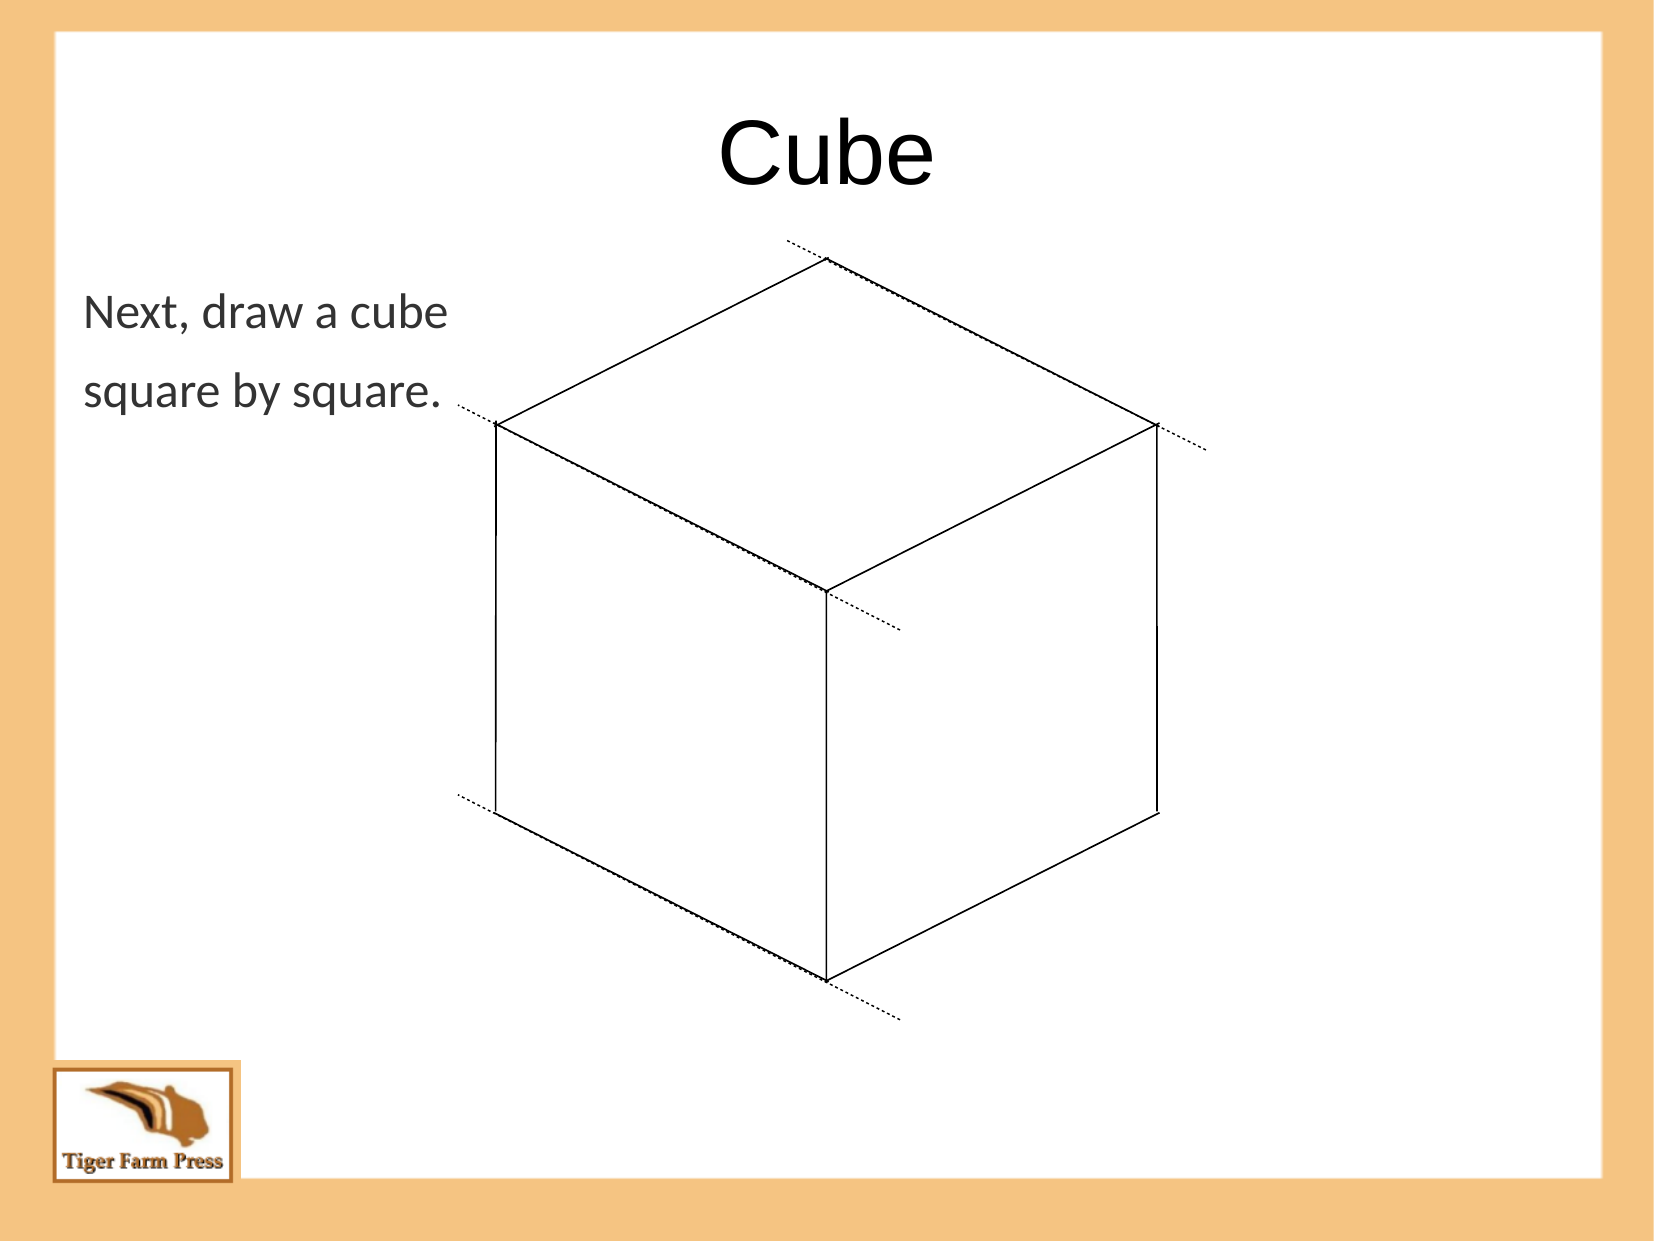

# Cube
Next, draw a cube
square by square.